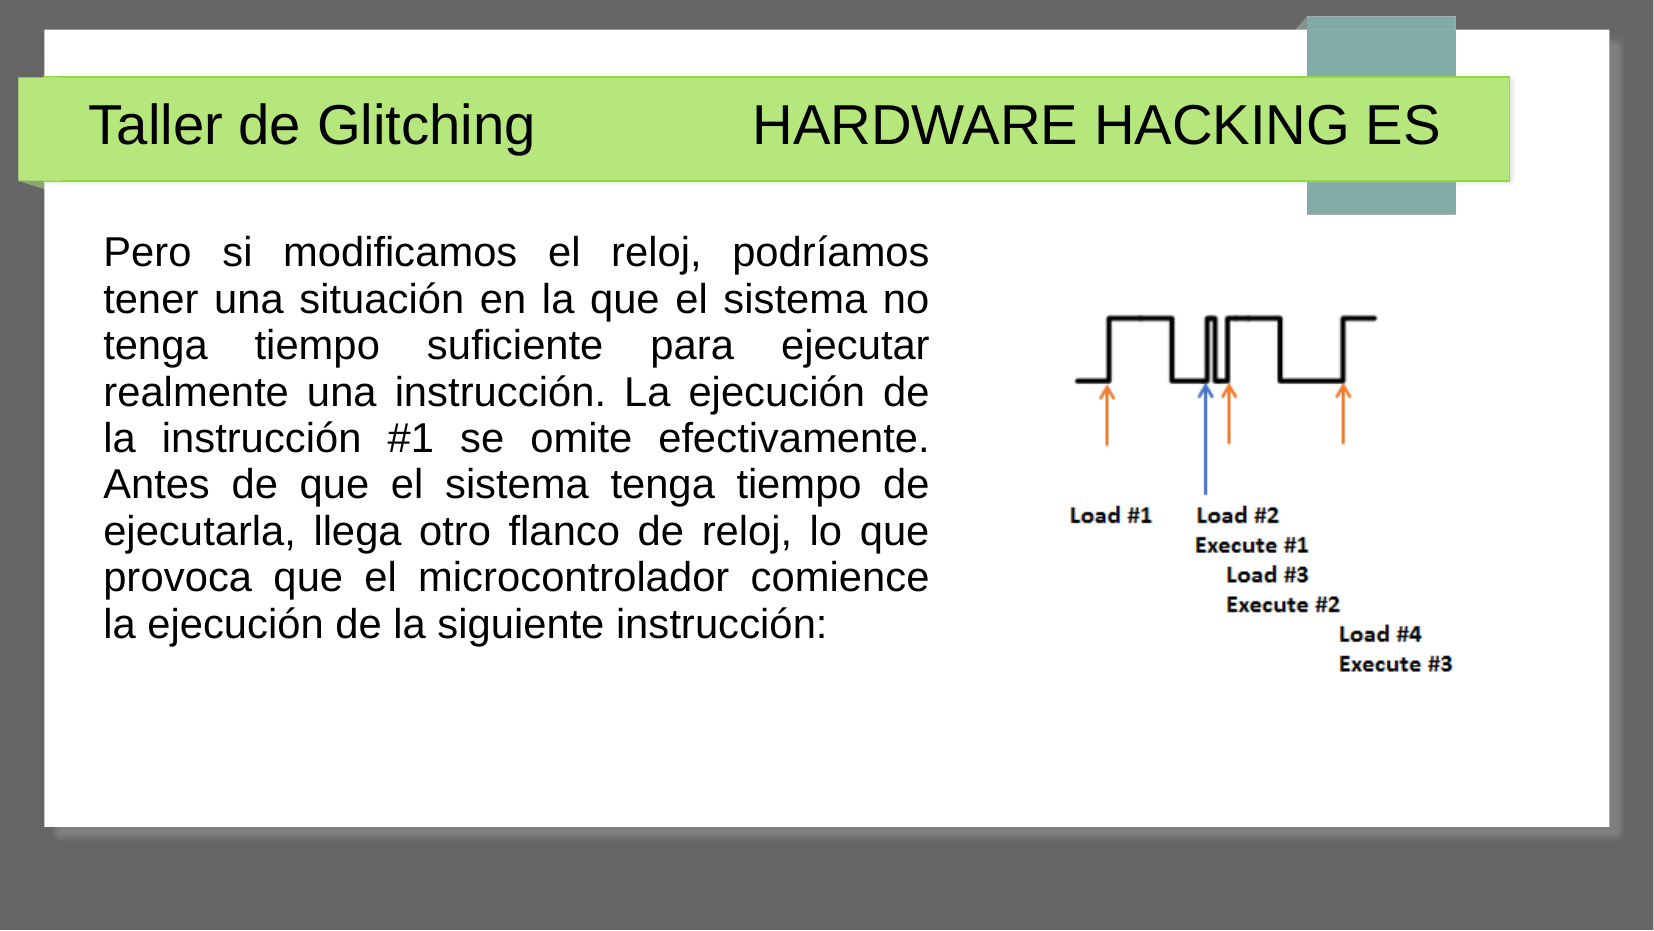

# Taller de Glitching 			HARDWARE HACKING ES
Pero si modificamos el reloj, podríamos tener una situación en la que el sistema no tenga tiempo suficiente para ejecutar realmente una instrucción. La ejecución de la instrucción #1 se omite efectivamente. Antes de que el sistema tenga tiempo de ejecutarla, llega otro flanco de reloj, lo que provoca que el microcontrolador comience la ejecución de la siguiente instrucción: